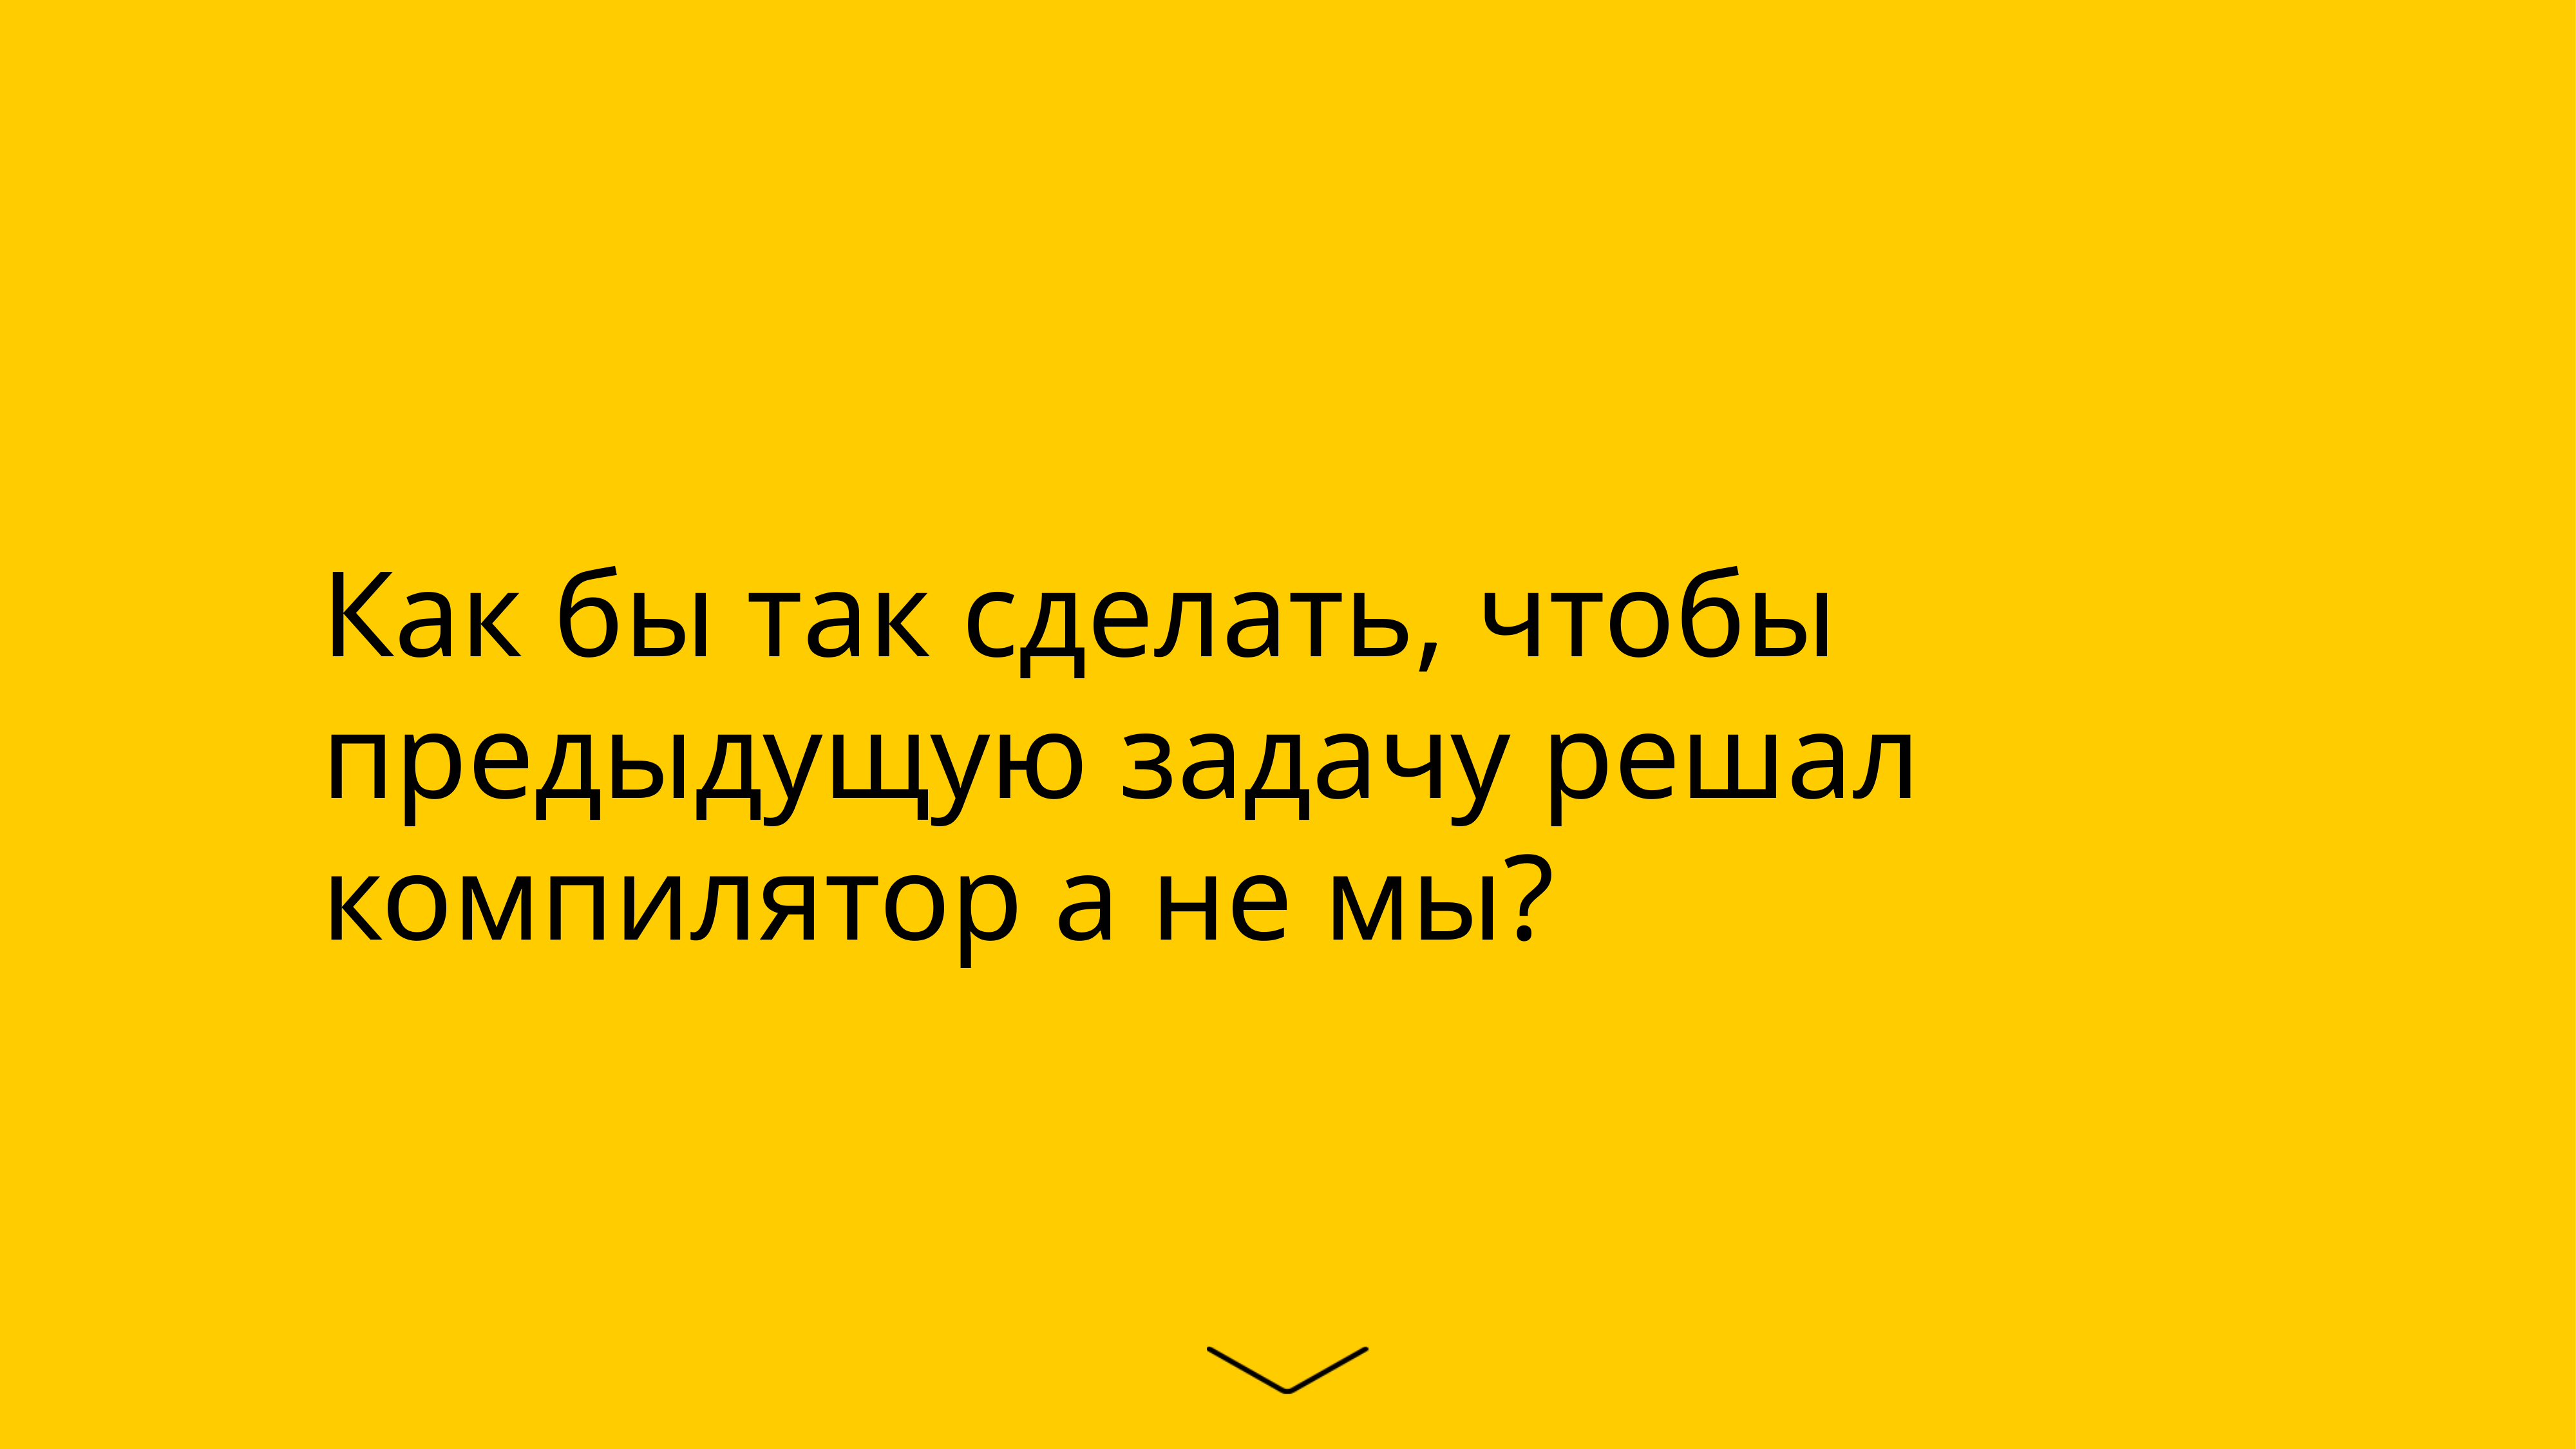

# Как бы так сделать, чтобы предыдущую задачу решал компилятор а не мы?